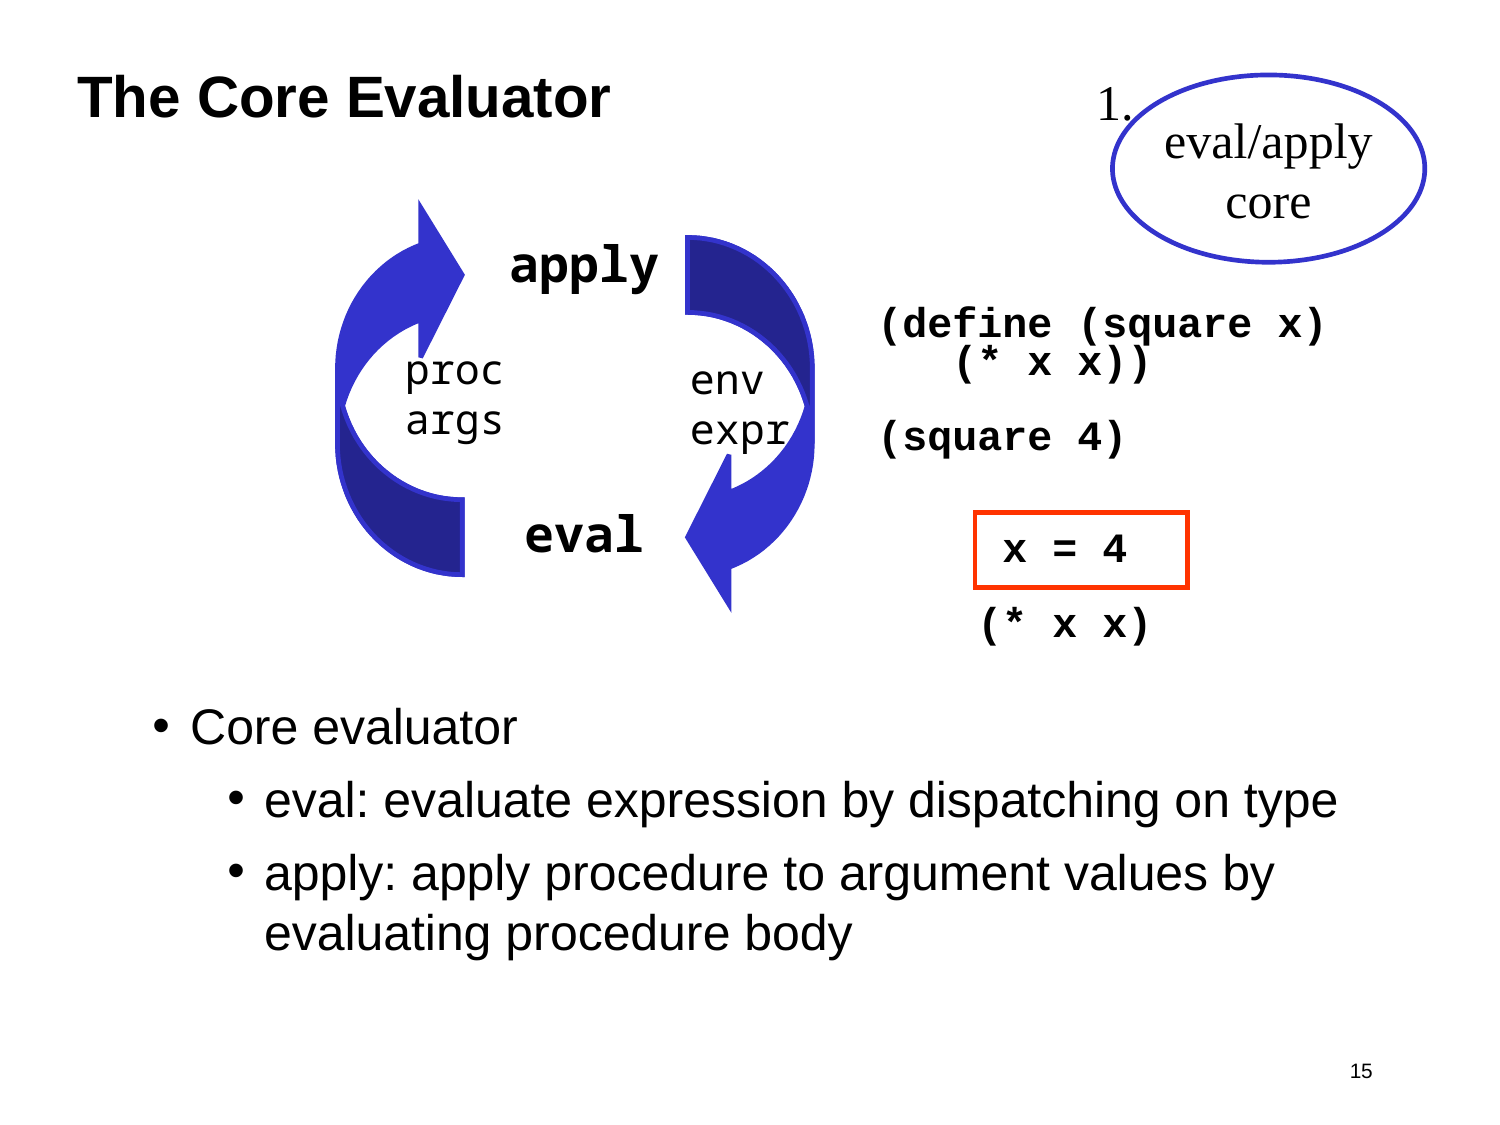

The Core Evaluator
1.
eval/apply
core
apply
proc
args
env
expr
eval
(define (square x)
 (* x x))
(square 4)
 x = 4
 (* x x)
Core evaluator
eval: evaluate expression by dispatching on type
apply: apply procedure to argument values by evaluating procedure body